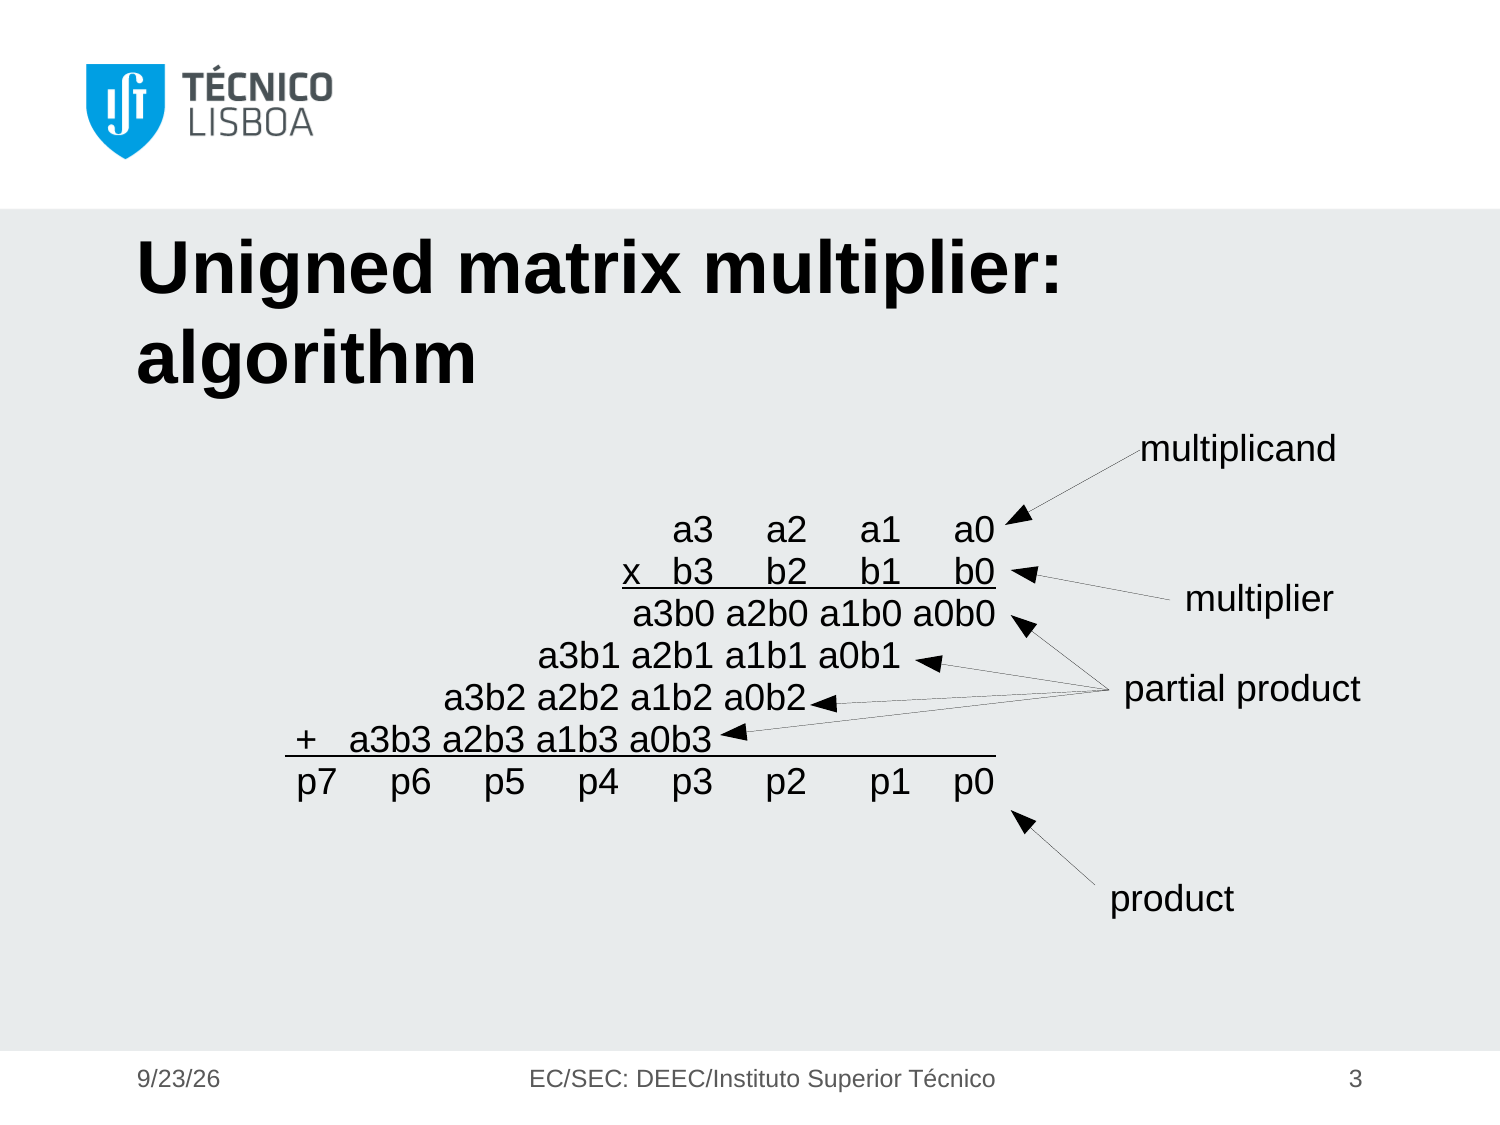

# Unigned matrix multiplier: algorithm
multiplicand
a3 a2 a1 a0
x b3 b2 b1 b0
a3b0 a2b0 a1b0 a0b0
a3b1 a2b1 a1b1 a0b1
a3b2 a2b2 a1b2 a0b2
 + a3b3 a2b3 a1b3 a0b3
p7 p6 p5 p4 p3 p2 p1 p0
multiplier
partial product
product
EC/SEC: DEEC/Instituto Superior Técnico
2